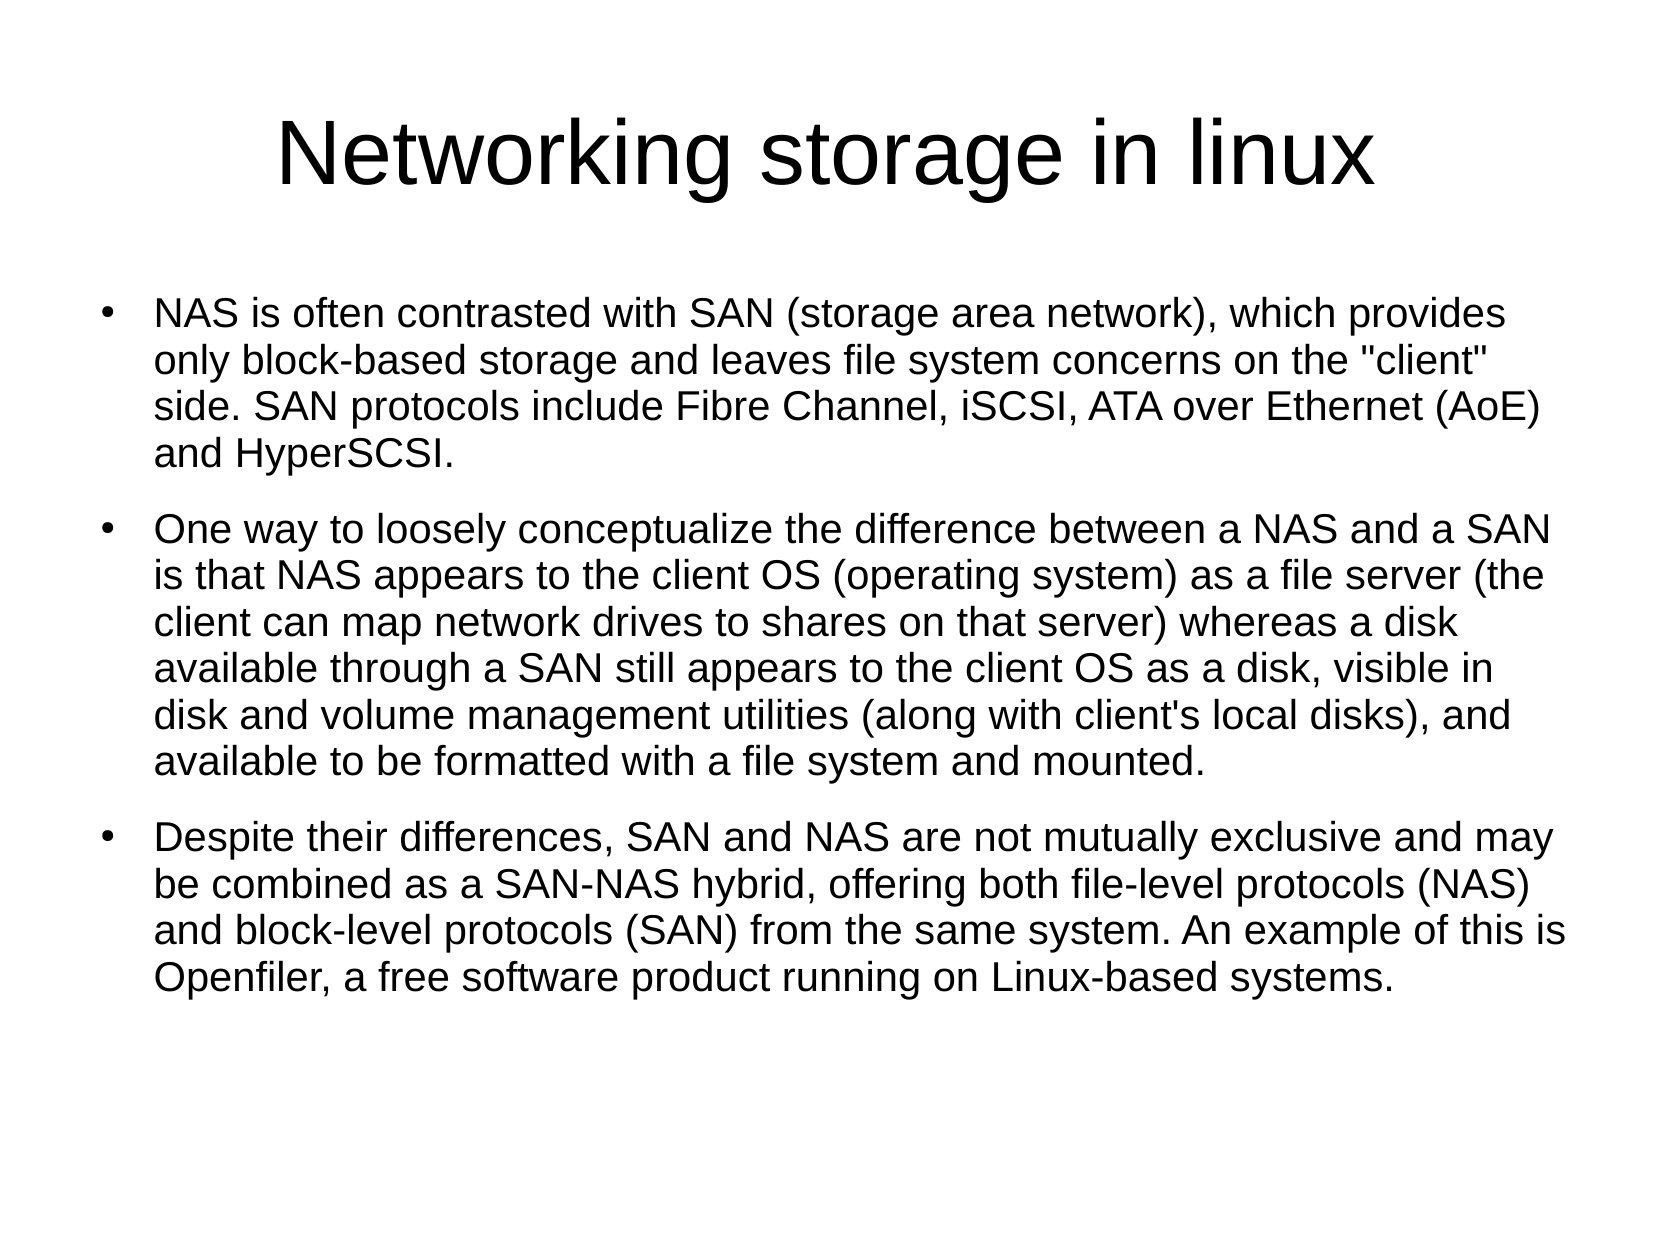

# Networking storage in linux
NAS is often contrasted with SAN (storage area network), which provides only block-based storage and leaves file system concerns on the "client" side. SAN protocols include Fibre Channel, iSCSI, ATA over Ethernet (AoE) and HyperSCSI.
One way to loosely conceptualize the difference between a NAS and a SAN is that NAS appears to the client OS (operating system) as a file server (the client can map network drives to shares on that server) whereas a disk available through a SAN still appears to the client OS as a disk, visible in disk and volume management utilities (along with client's local disks), and available to be formatted with a file system and mounted.
Despite their differences, SAN and NAS are not mutually exclusive and may be combined as a SAN-NAS hybrid, offering both file-level protocols (NAS) and block-level protocols (SAN) from the same system. An example of this is Openfiler, a free software product running on Linux-based systems.